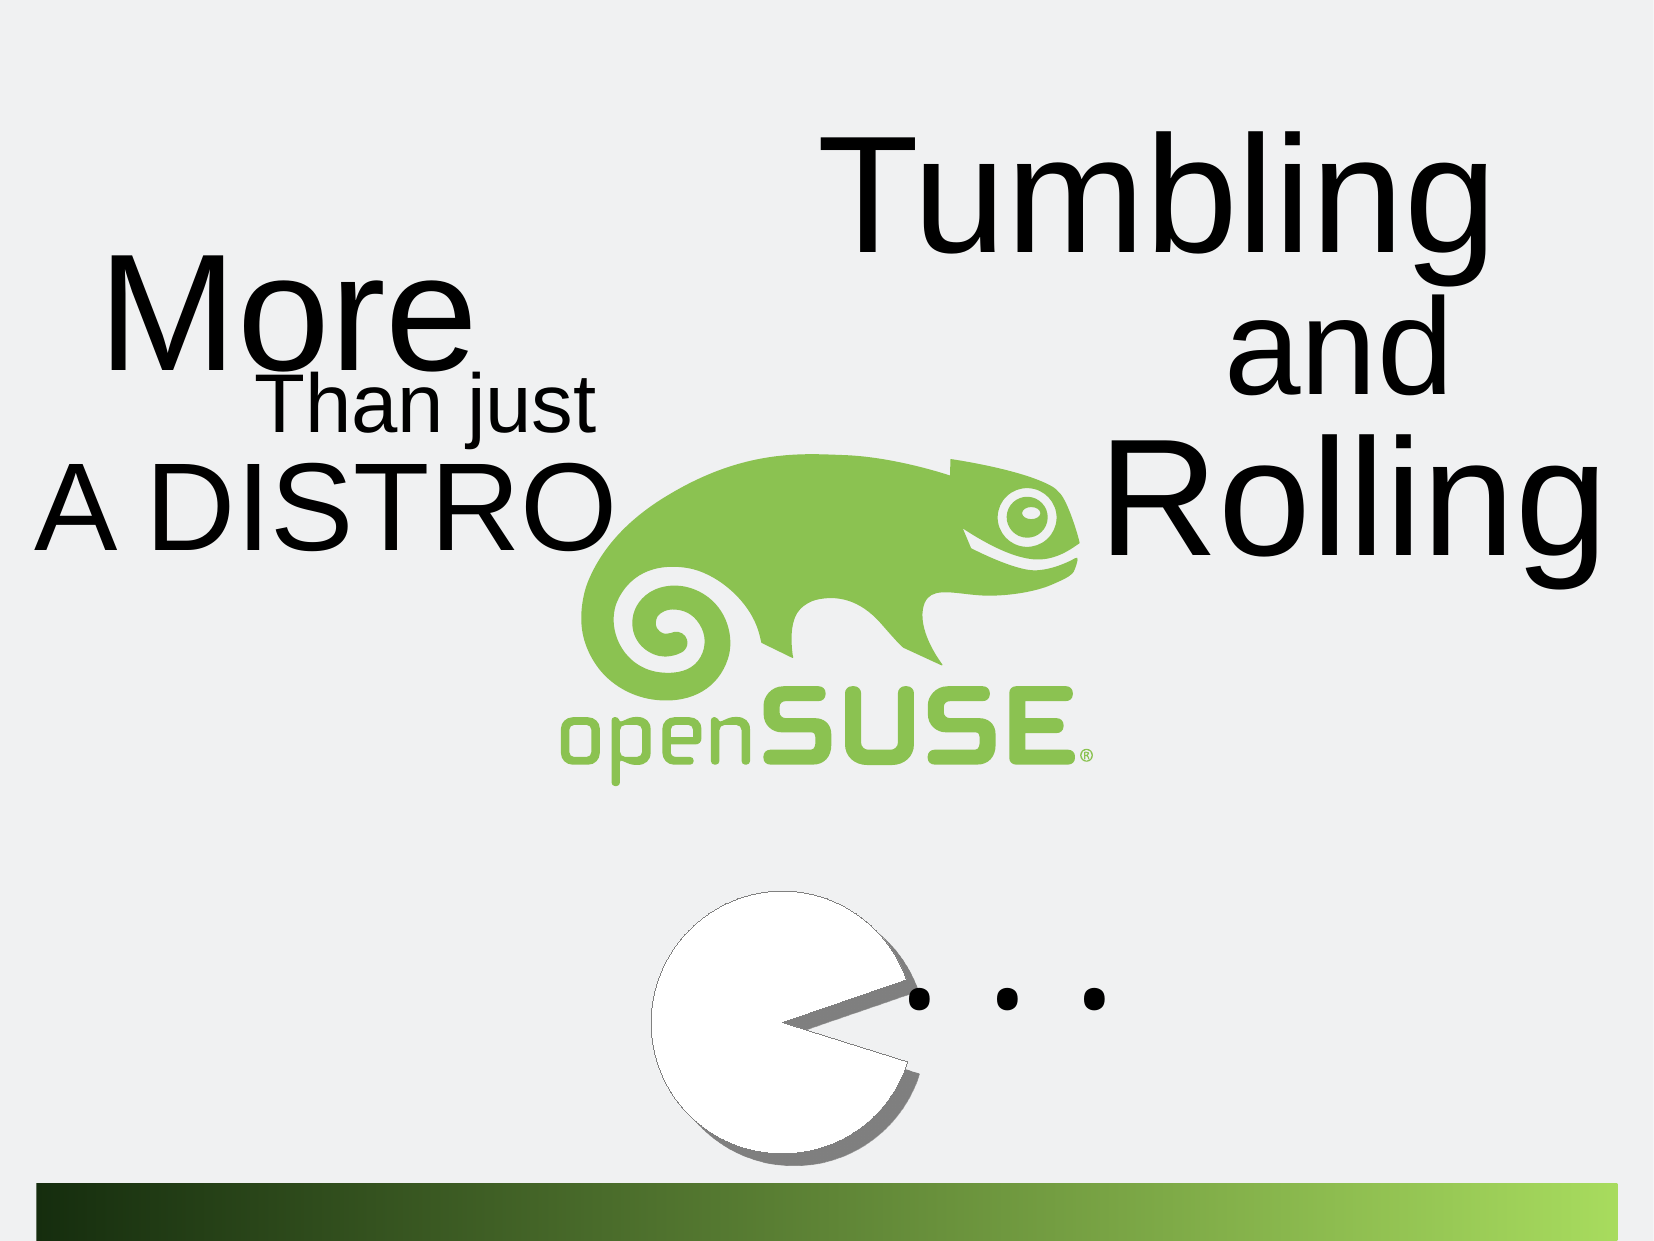

# Tumbling
More
and
Than just
Rolling
A DISTRO
.
.
.